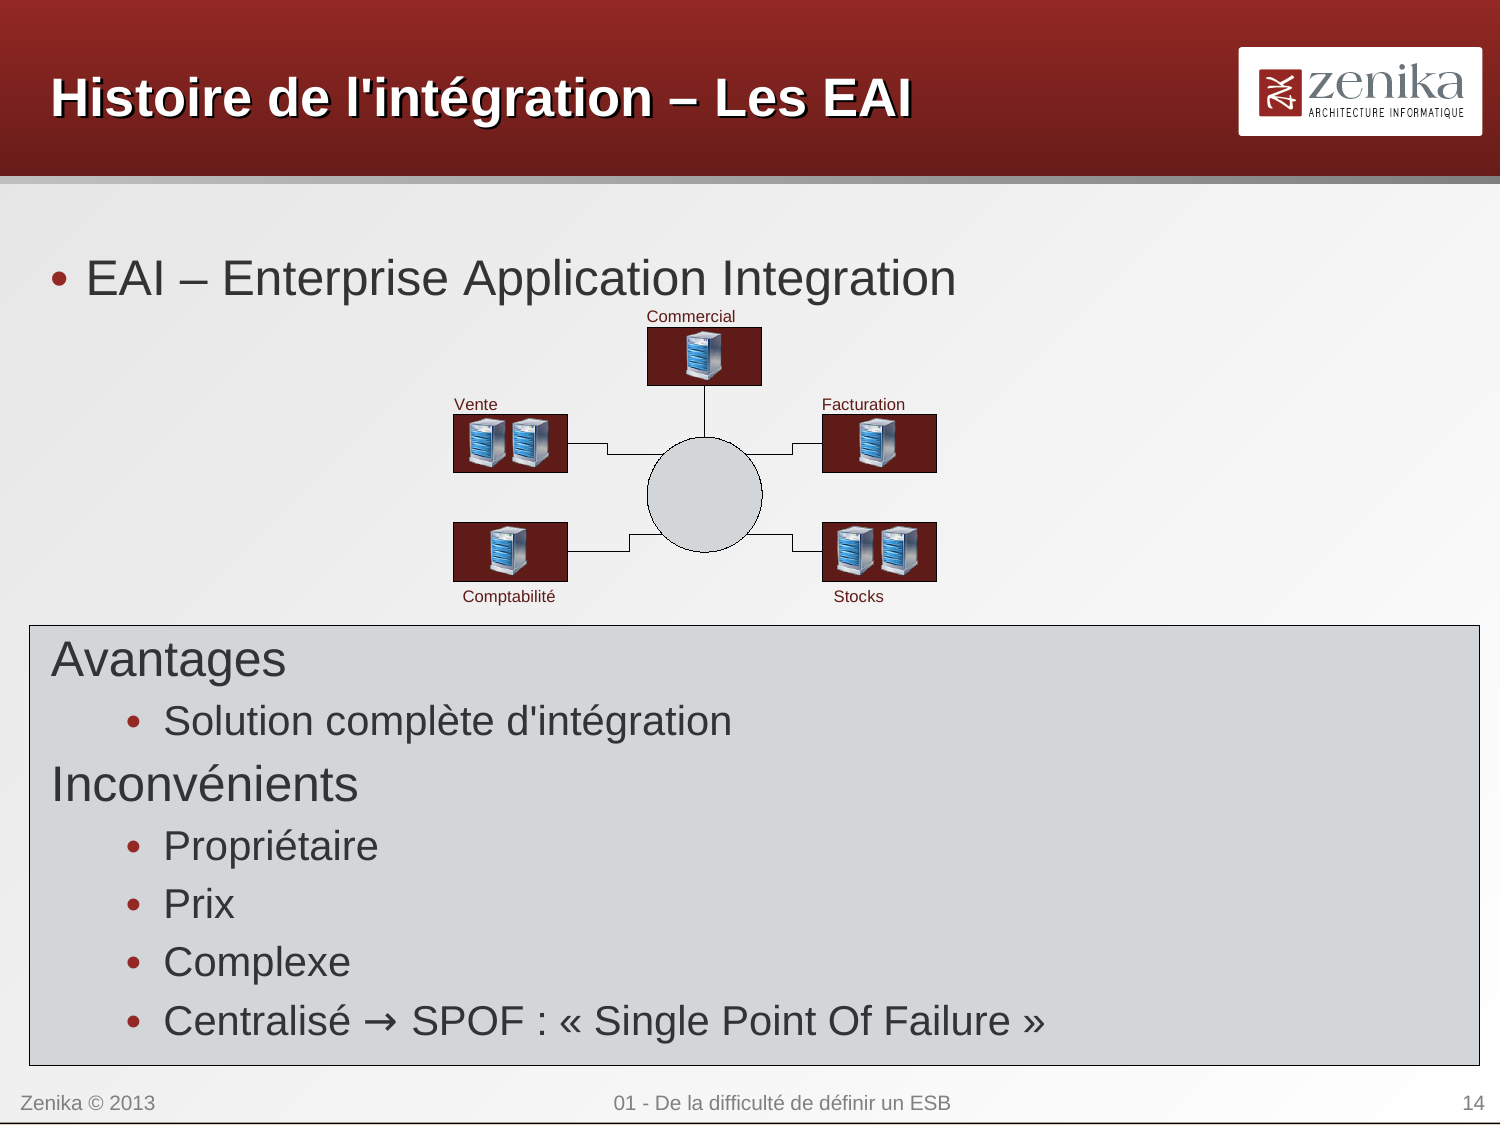

# Histoire de l'intégration – Les EAI
EAI – Enterprise Application Integration
Avantages
Solution complète d'intégration
Inconvénients
Propriétaire
Prix
Complexe
Centralisé → SPOF : « Single Point Of Failure »
Commercial
Vente
Facturation
Comptabilité
Stocks